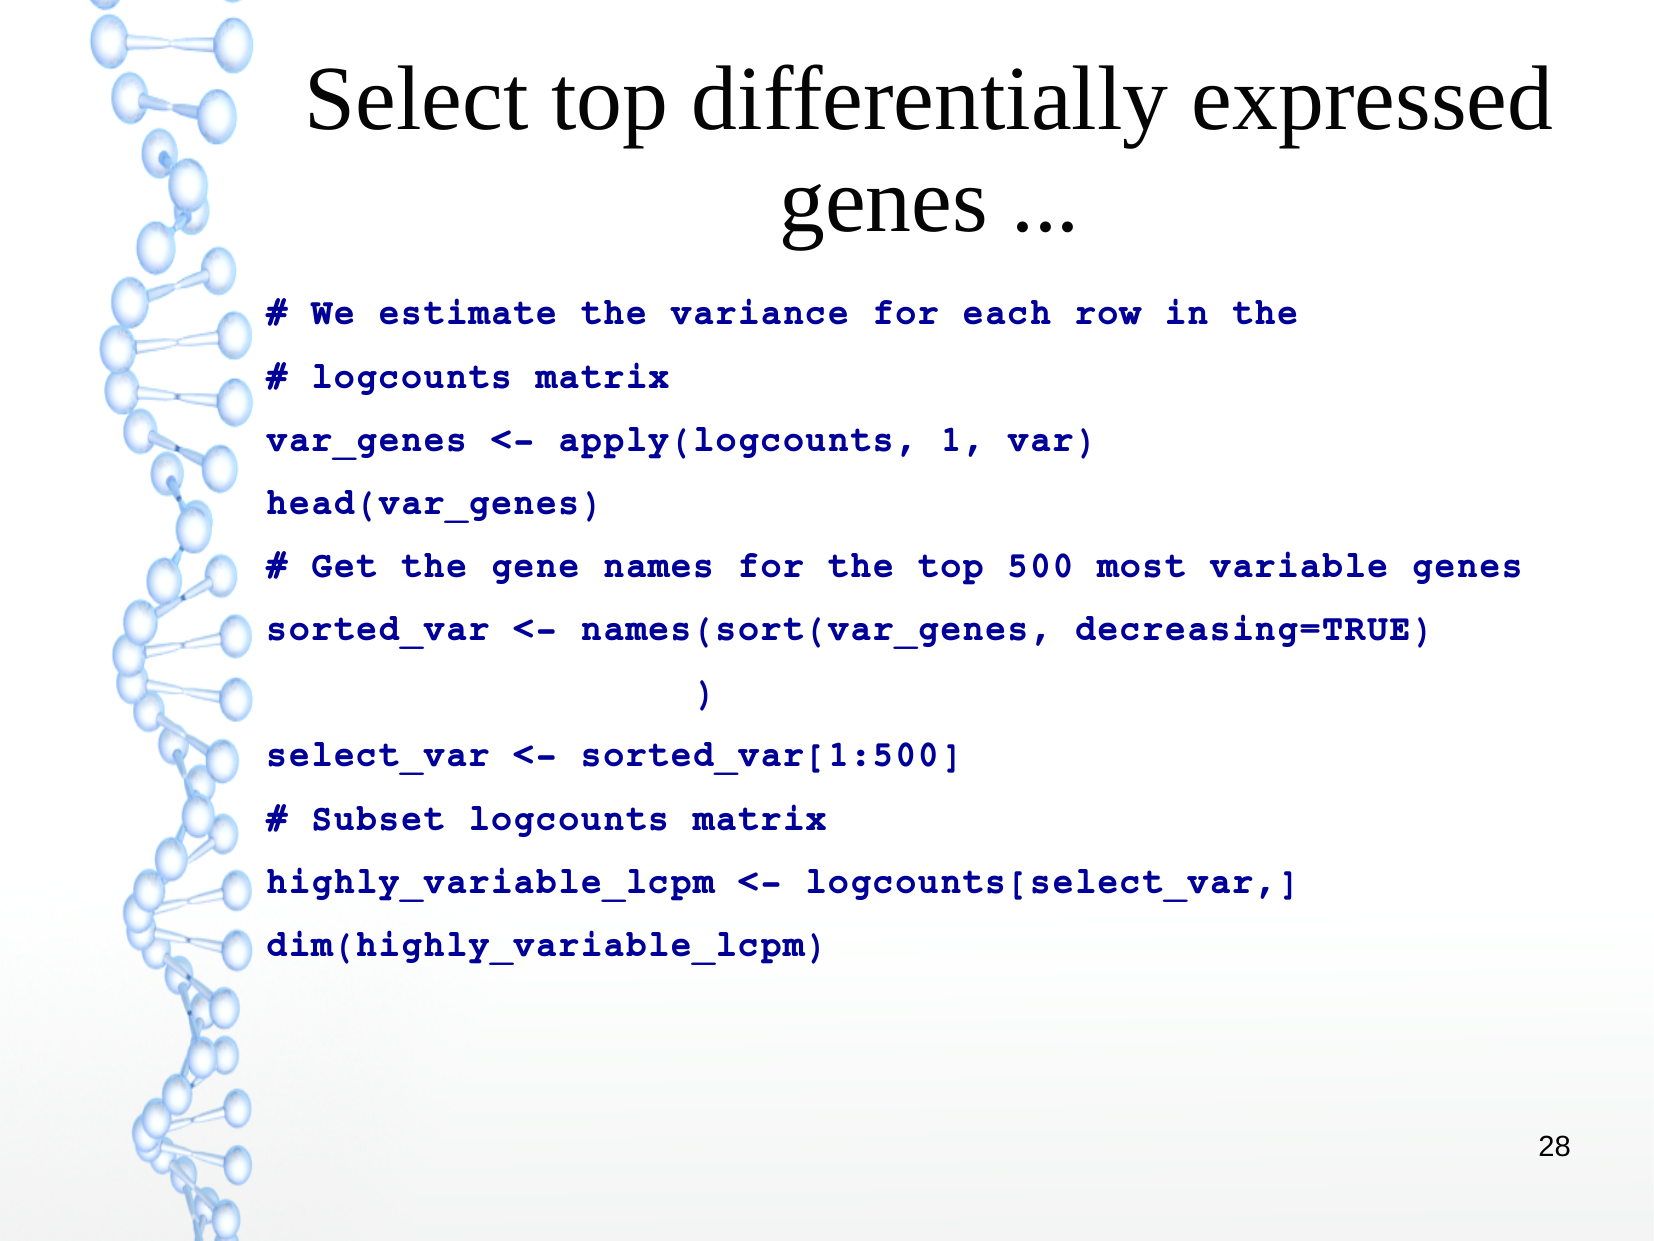

# Select top differentially expressed genes ...
# We estimate the variance for each row in the
# logcounts matrix
var_genes <- apply(logcounts, 1, var)
head(var_genes)
# Get the gene names for the top 500 most variable genes
sorted_var <- names(sort(var_genes, decreasing=TRUE)
 )
select_var <- sorted_var[1:500]
# Subset logcounts matrix
highly_variable_lcpm <- logcounts[select_var,]
dim(highly_variable_lcpm)
28